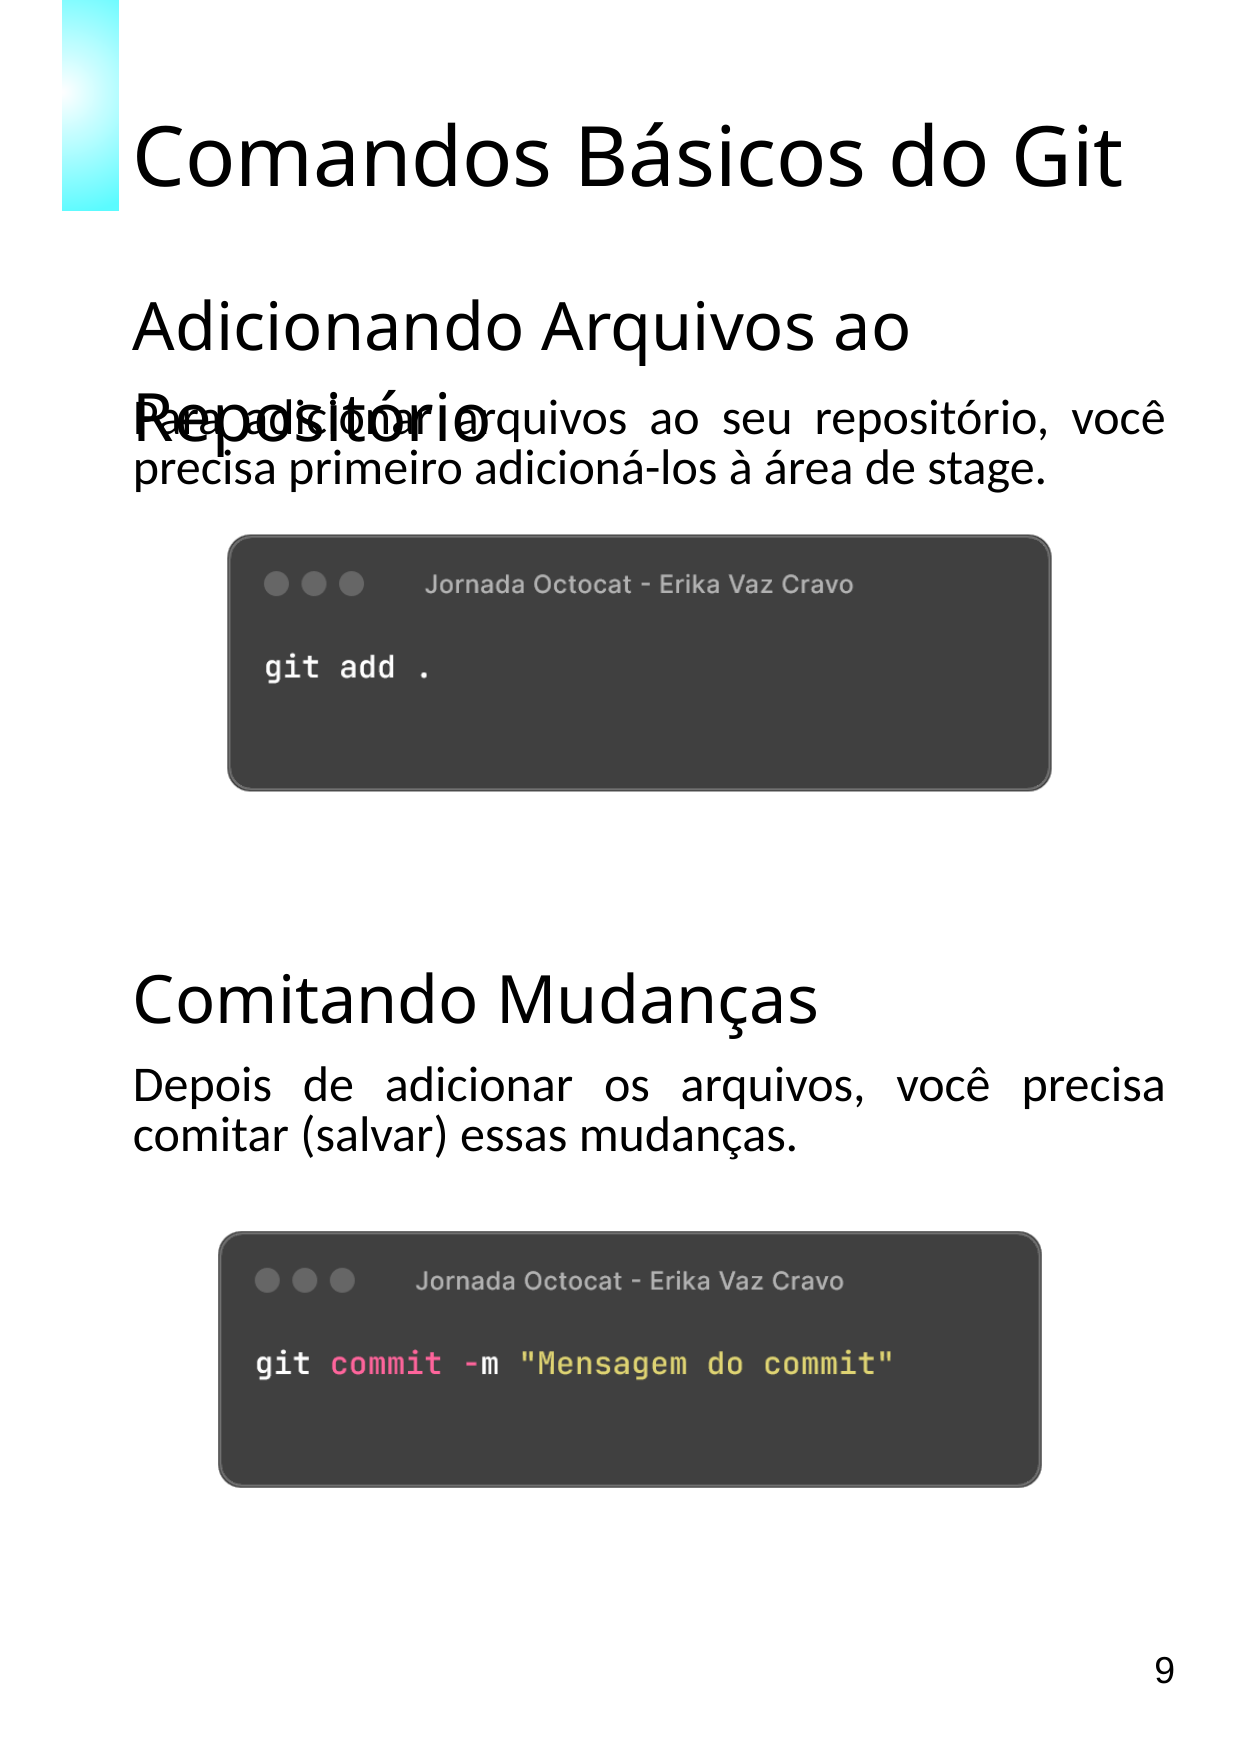

Comandos Básicos do Git
Adicionando Arquivos ao Repositório
Para adicionar arquivos ao seu repositório, você precisa primeiro adicioná-los à área de stage.
Comitando Mudanças
Depois de adicionar os arquivos, você precisa comitar (salvar) essas mudanças.